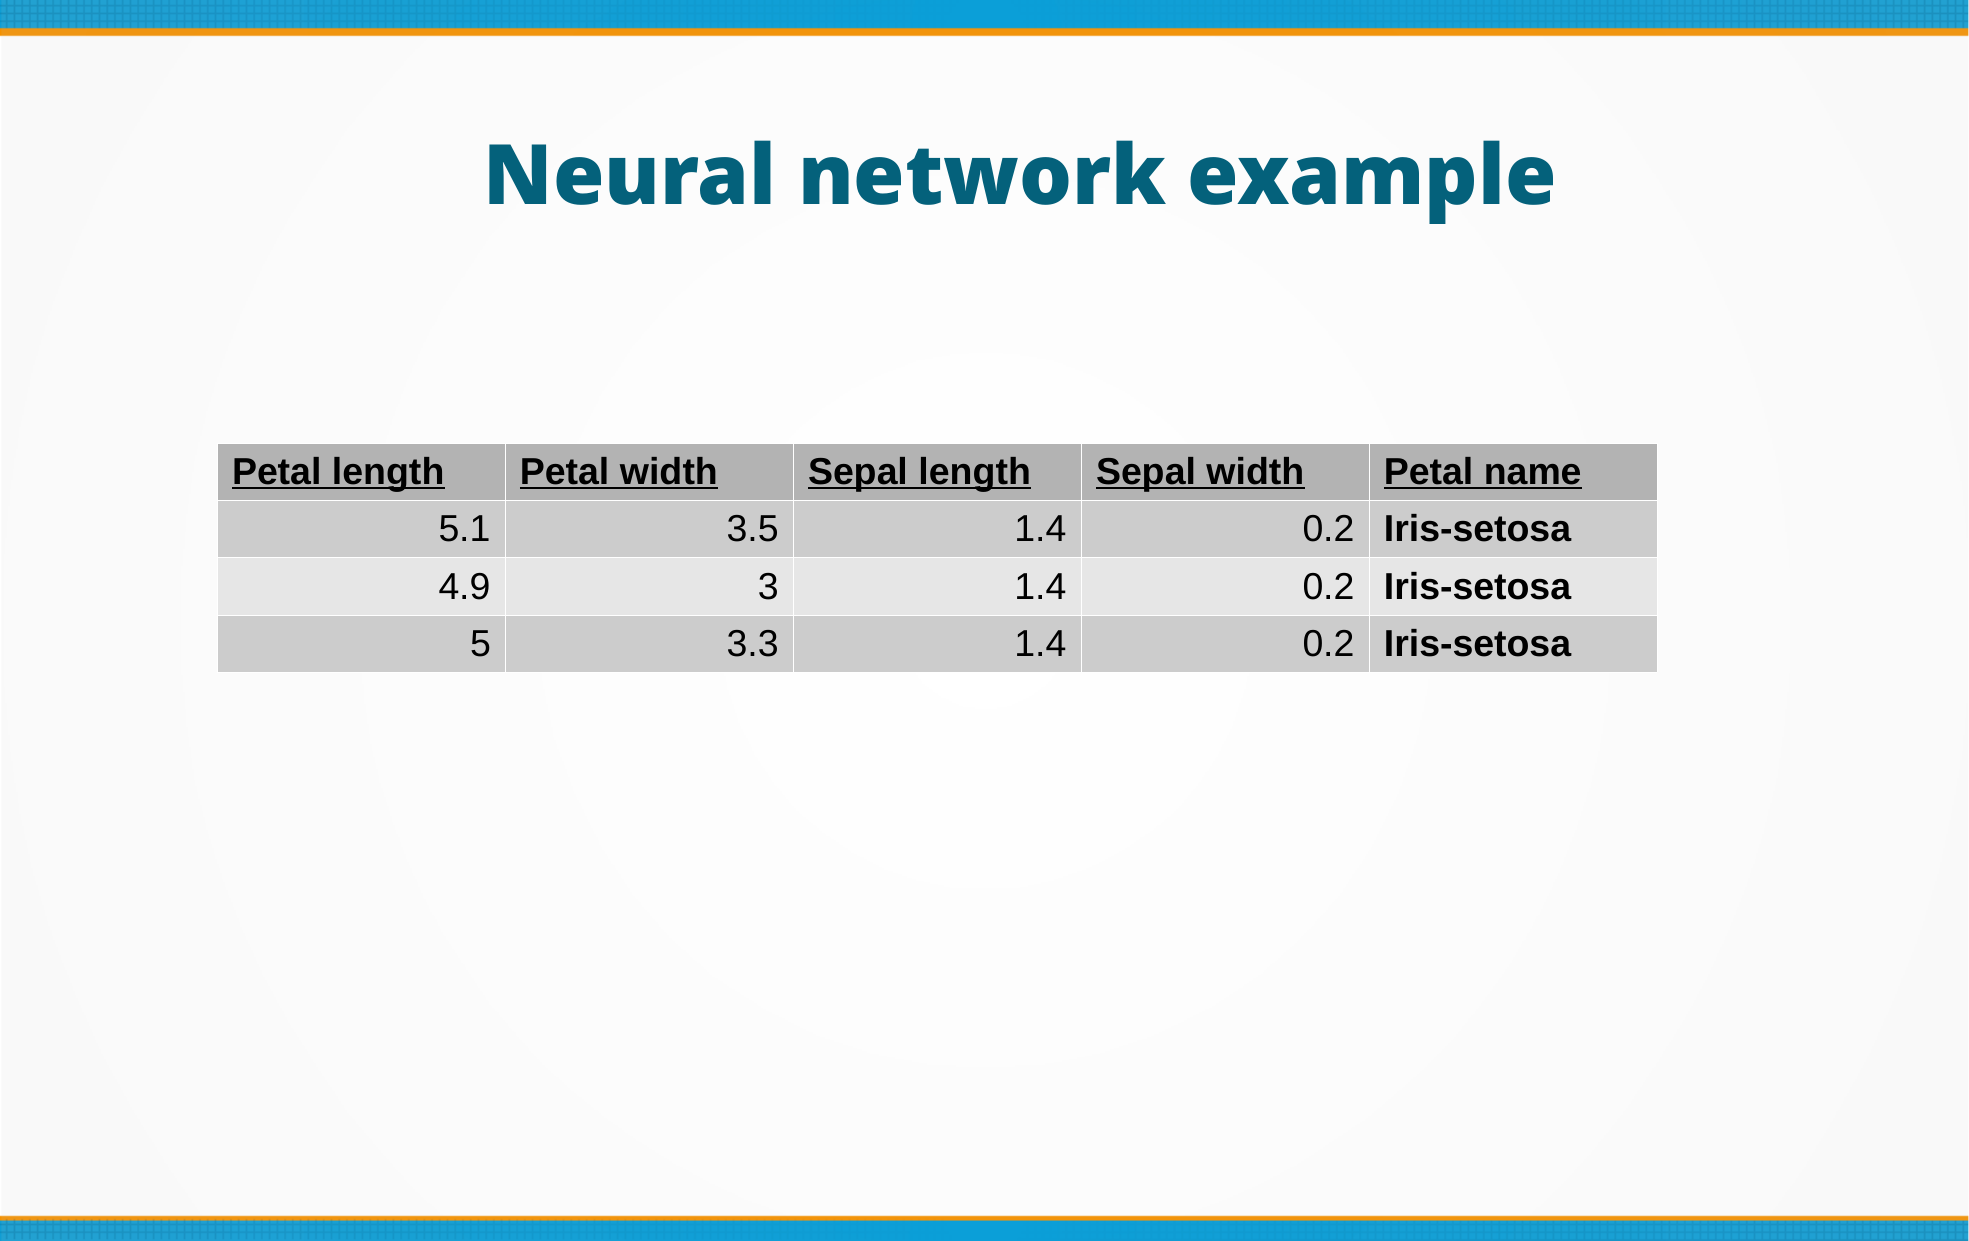

Neural network example
| Petal length | Petal width | Sepal length | Sepal width | Petal name |
| --- | --- | --- | --- | --- |
| 5.1 | 3.5 | 1.4 | 0.2 | Iris-setosa |
| 4.9 | 3 | 1.4 | 0.2 | Iris-setosa |
| 5 | 3.3 | 1.4 | 0.2 | Iris-setosa |